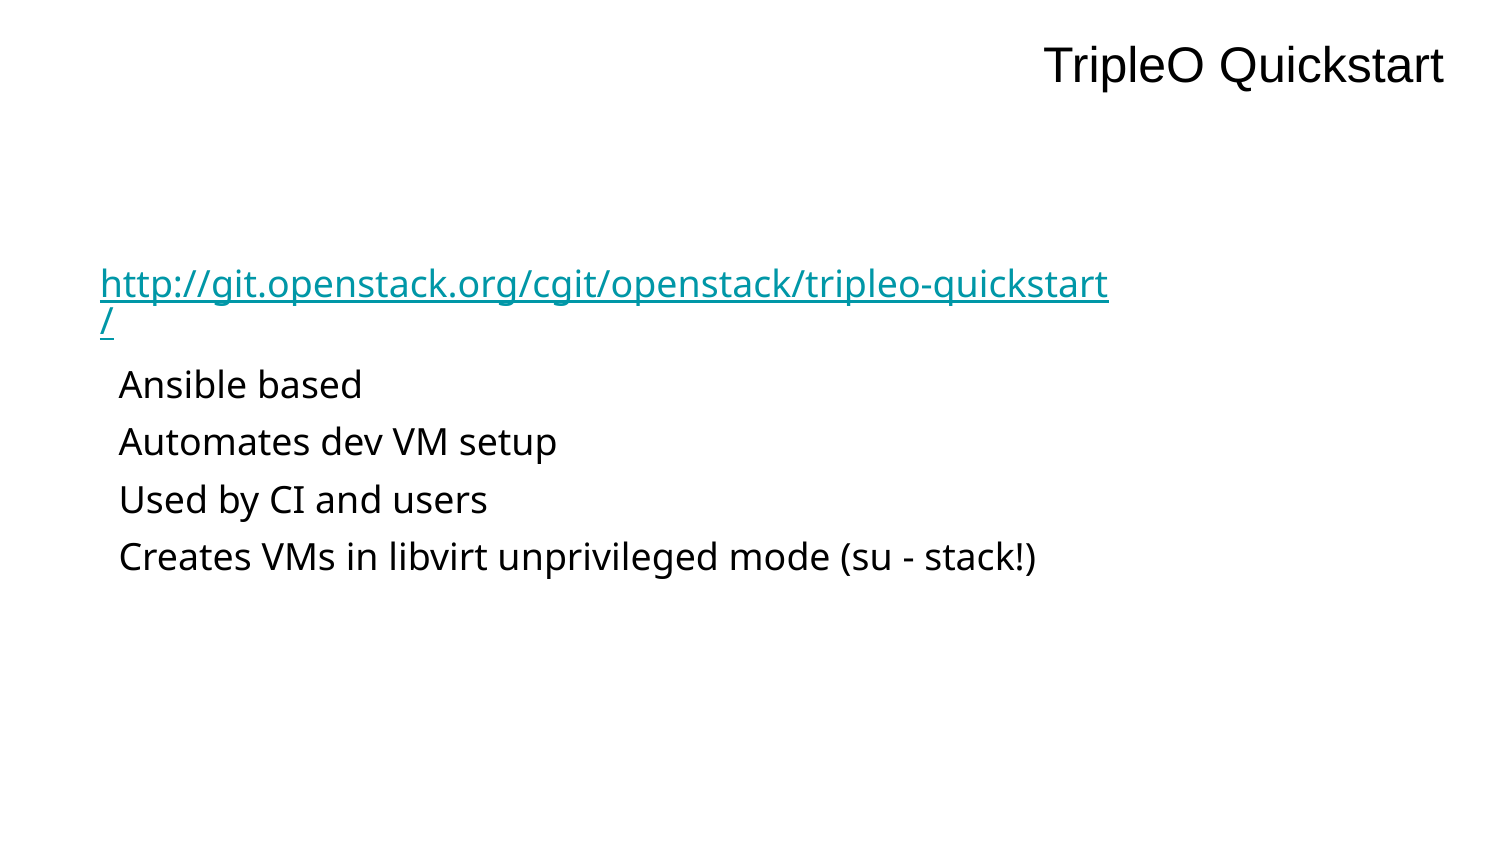

# TripleO Quickstart
http://git.openstack.org/cgit/openstack/tripleo-quickstart/
Ansible based
Automates dev VM setup
Used by CI and users
Creates VMs in libvirt unprivileged mode (su - stack!)